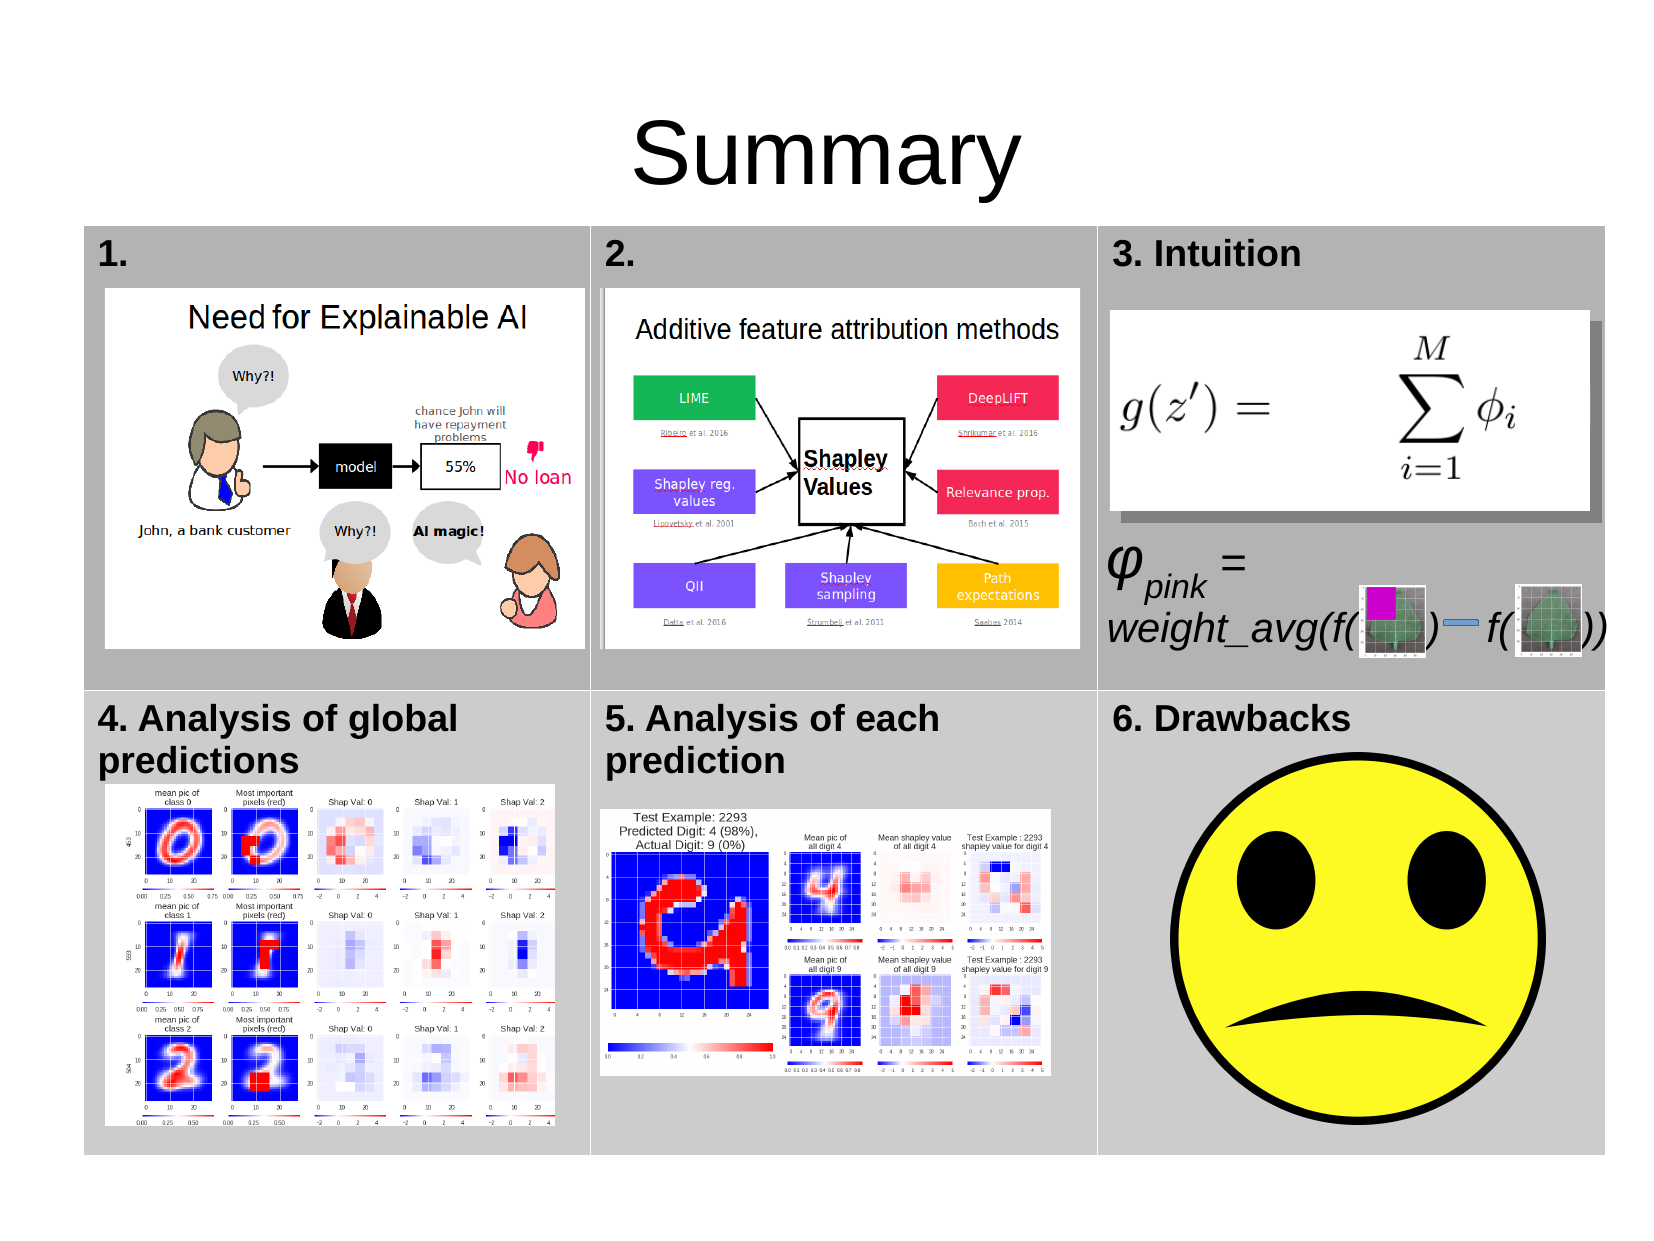

# Summary
| 1. | 2. | 3. Intuition |
| --- | --- | --- |
| 4. Analysis of global predictions | 5. Analysis of each prediction | 6. Drawbacks |
φpink =
weight_avg(f( ) f( ))